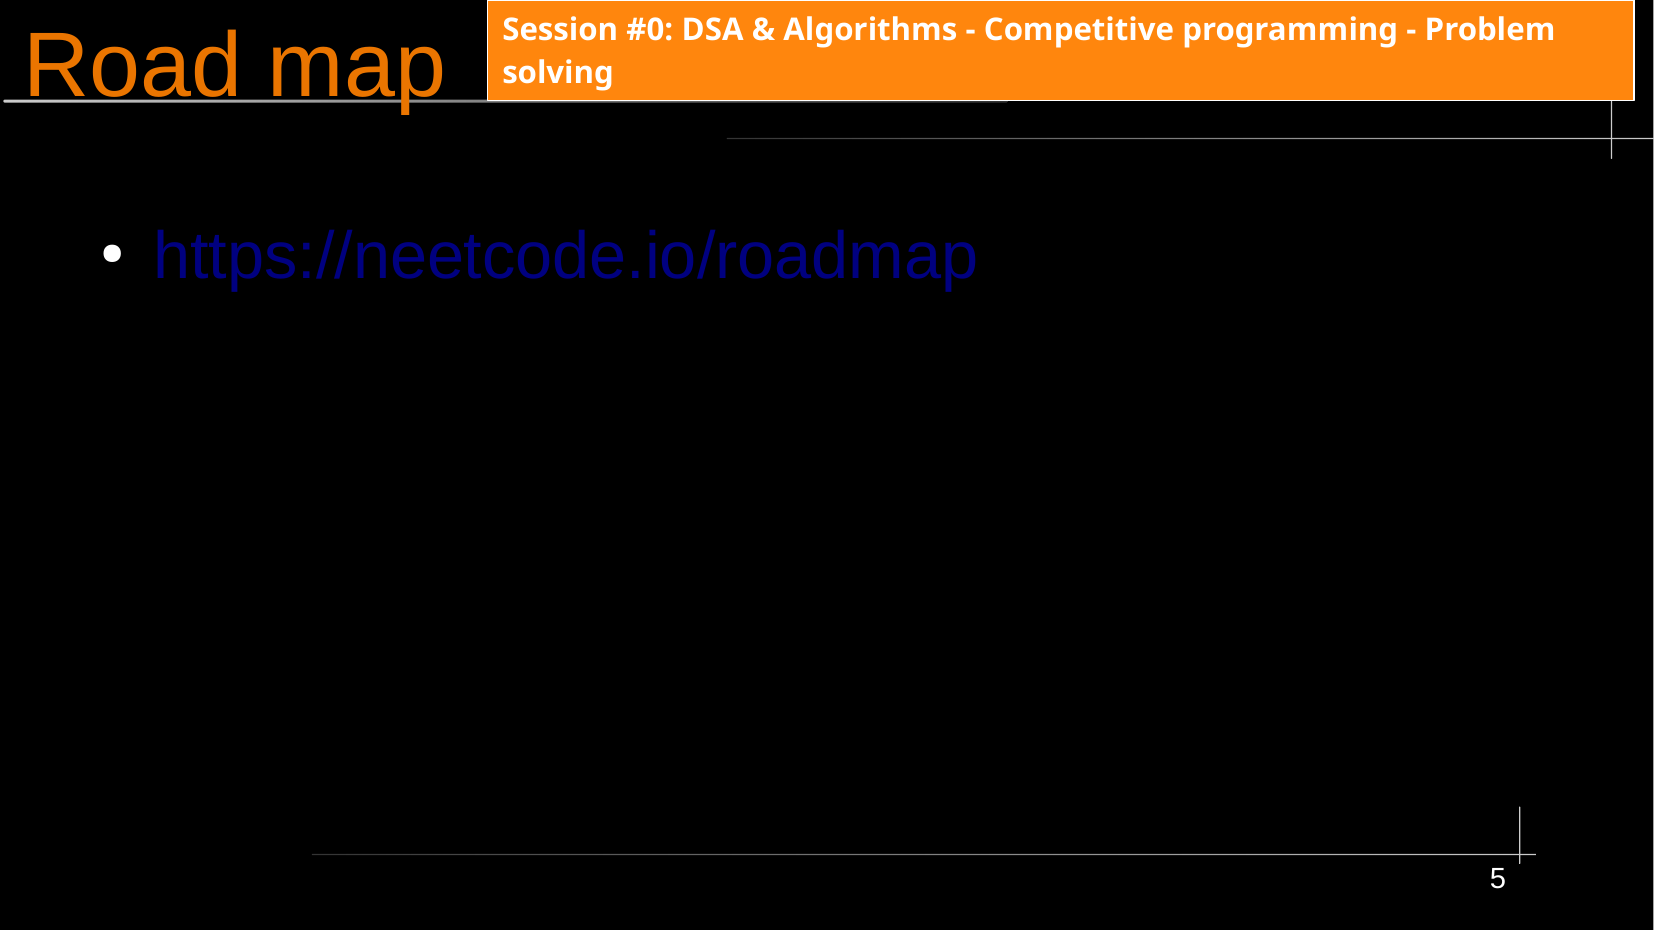

Session #0: DSA & Algorithms - Competitive programming - Problem solving
# Road map
https://neetcode.io/roadmap
5